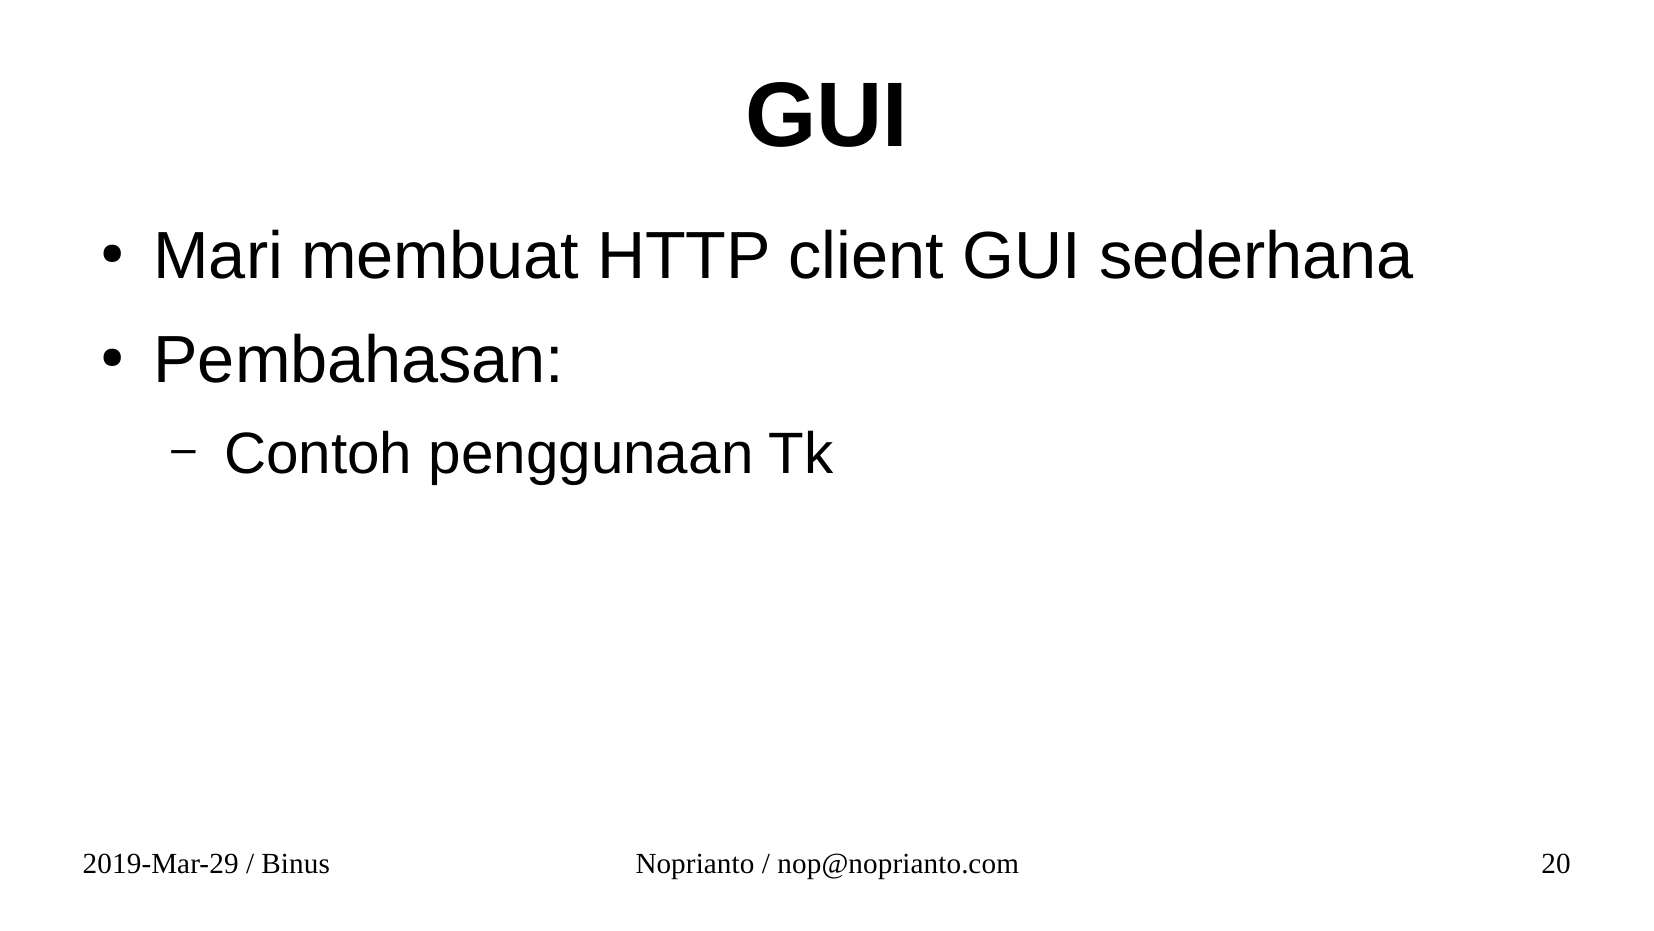

# GUI
Mari membuat HTTP client GUI sederhana
Pembahasan:
Contoh penggunaan Tk
2019-Mar-29 / Binus
Noprianto / nop@noprianto.com
20